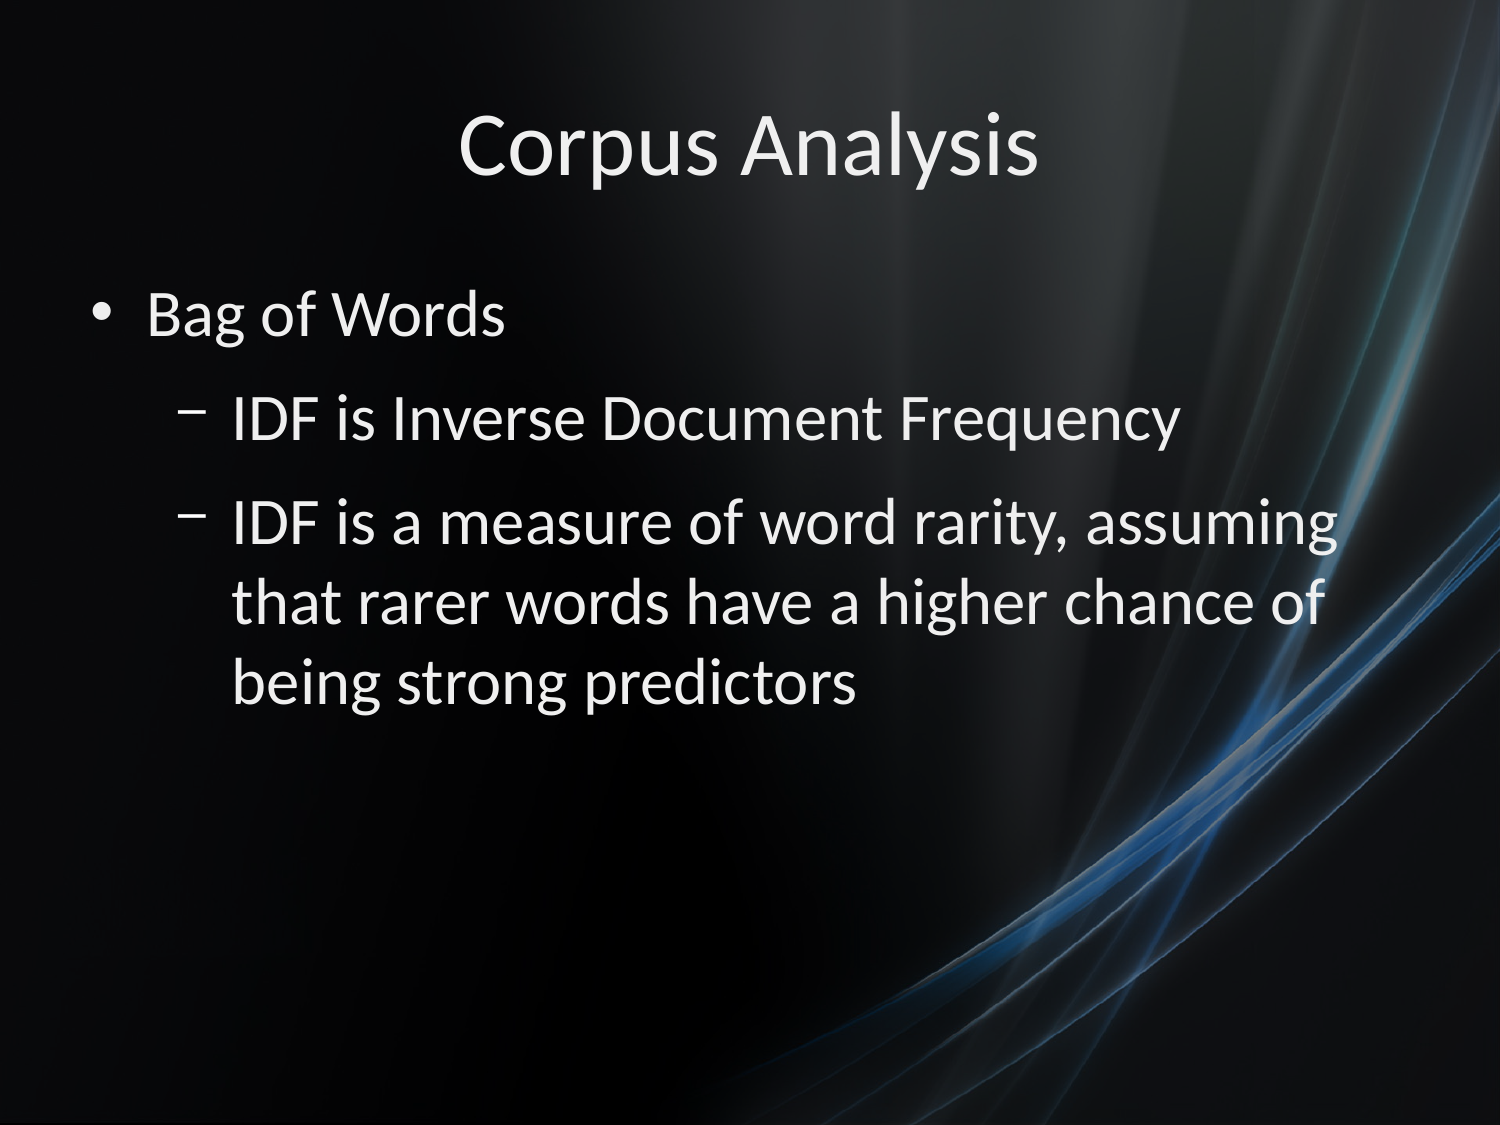

# Corpus Analysis
Bag of Words
IDF is Inverse Document Frequency
IDF is a measure of word rarity, assuming that rarer words have a higher chance of being strong predictors